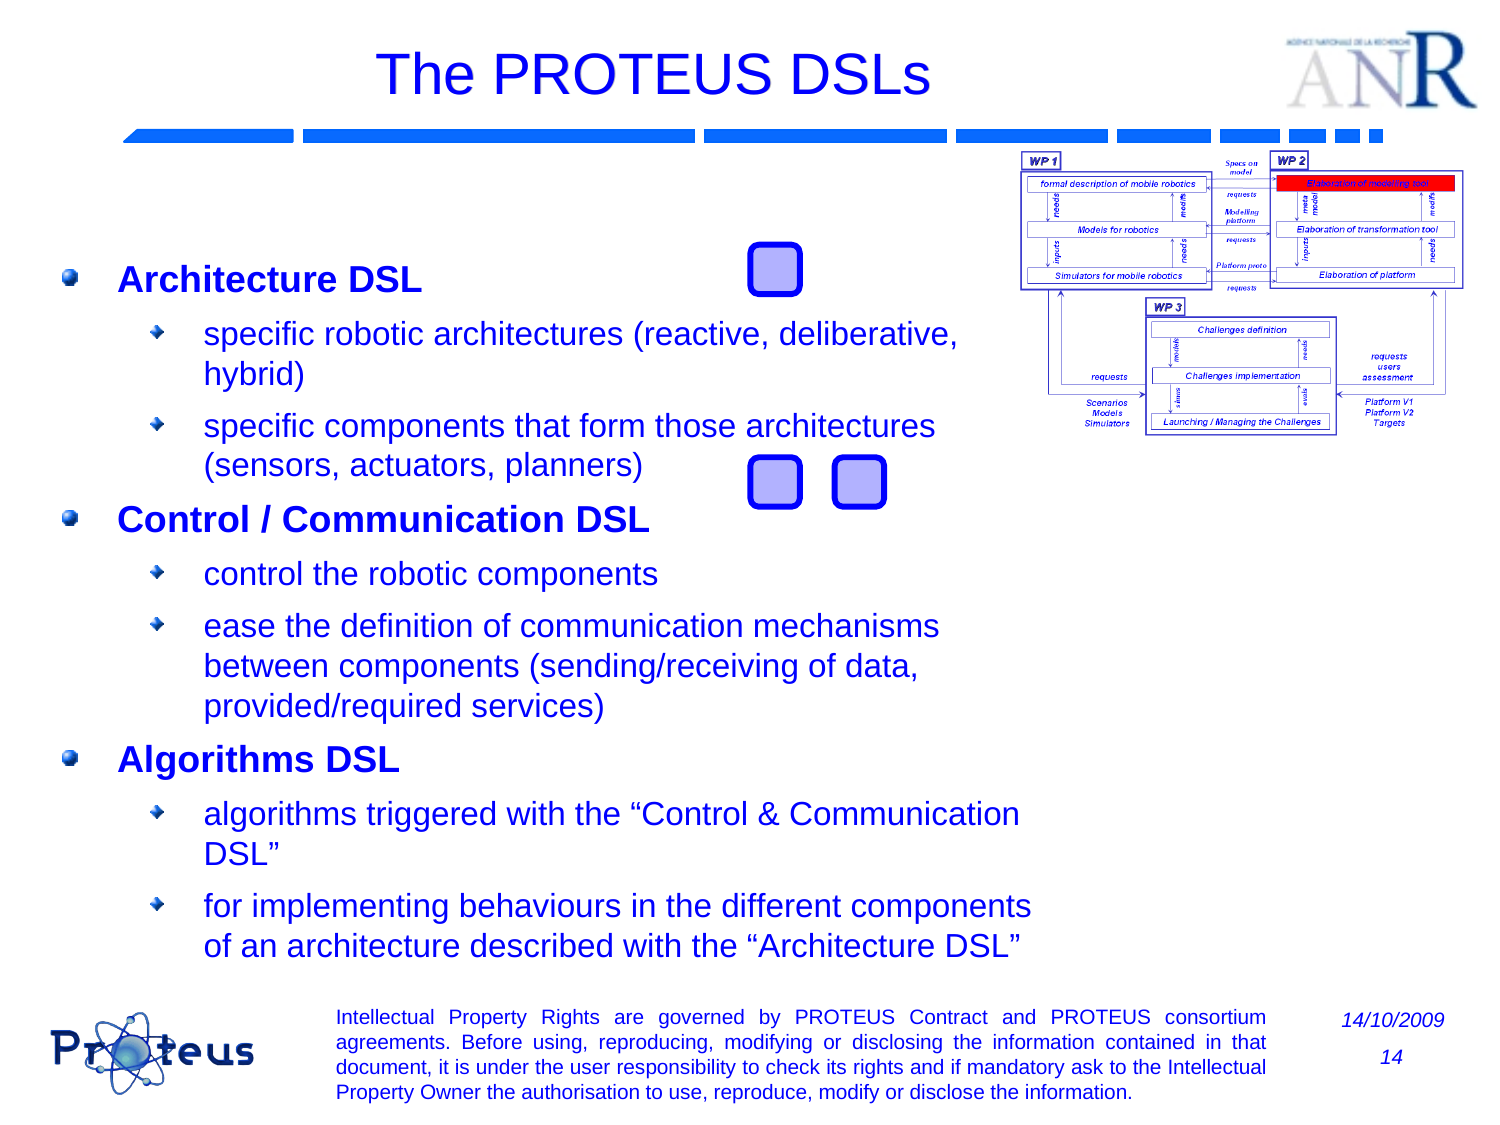

# The PROTEUS DSLs
Architecture DSL
specific robotic architectures (reactive, deliberative, hybrid)
specific components that form those architectures (sensors, actuators, planners)
Control / Communication DSL
control the robotic components
ease the definition of communication mechanisms between components (sending/receiving of data, provided/required services)
Algorithms DSL
algorithms triggered with the “Control & Communication DSL”
for implementing behaviours in the different components of an architecture described with the “Architecture DSL”